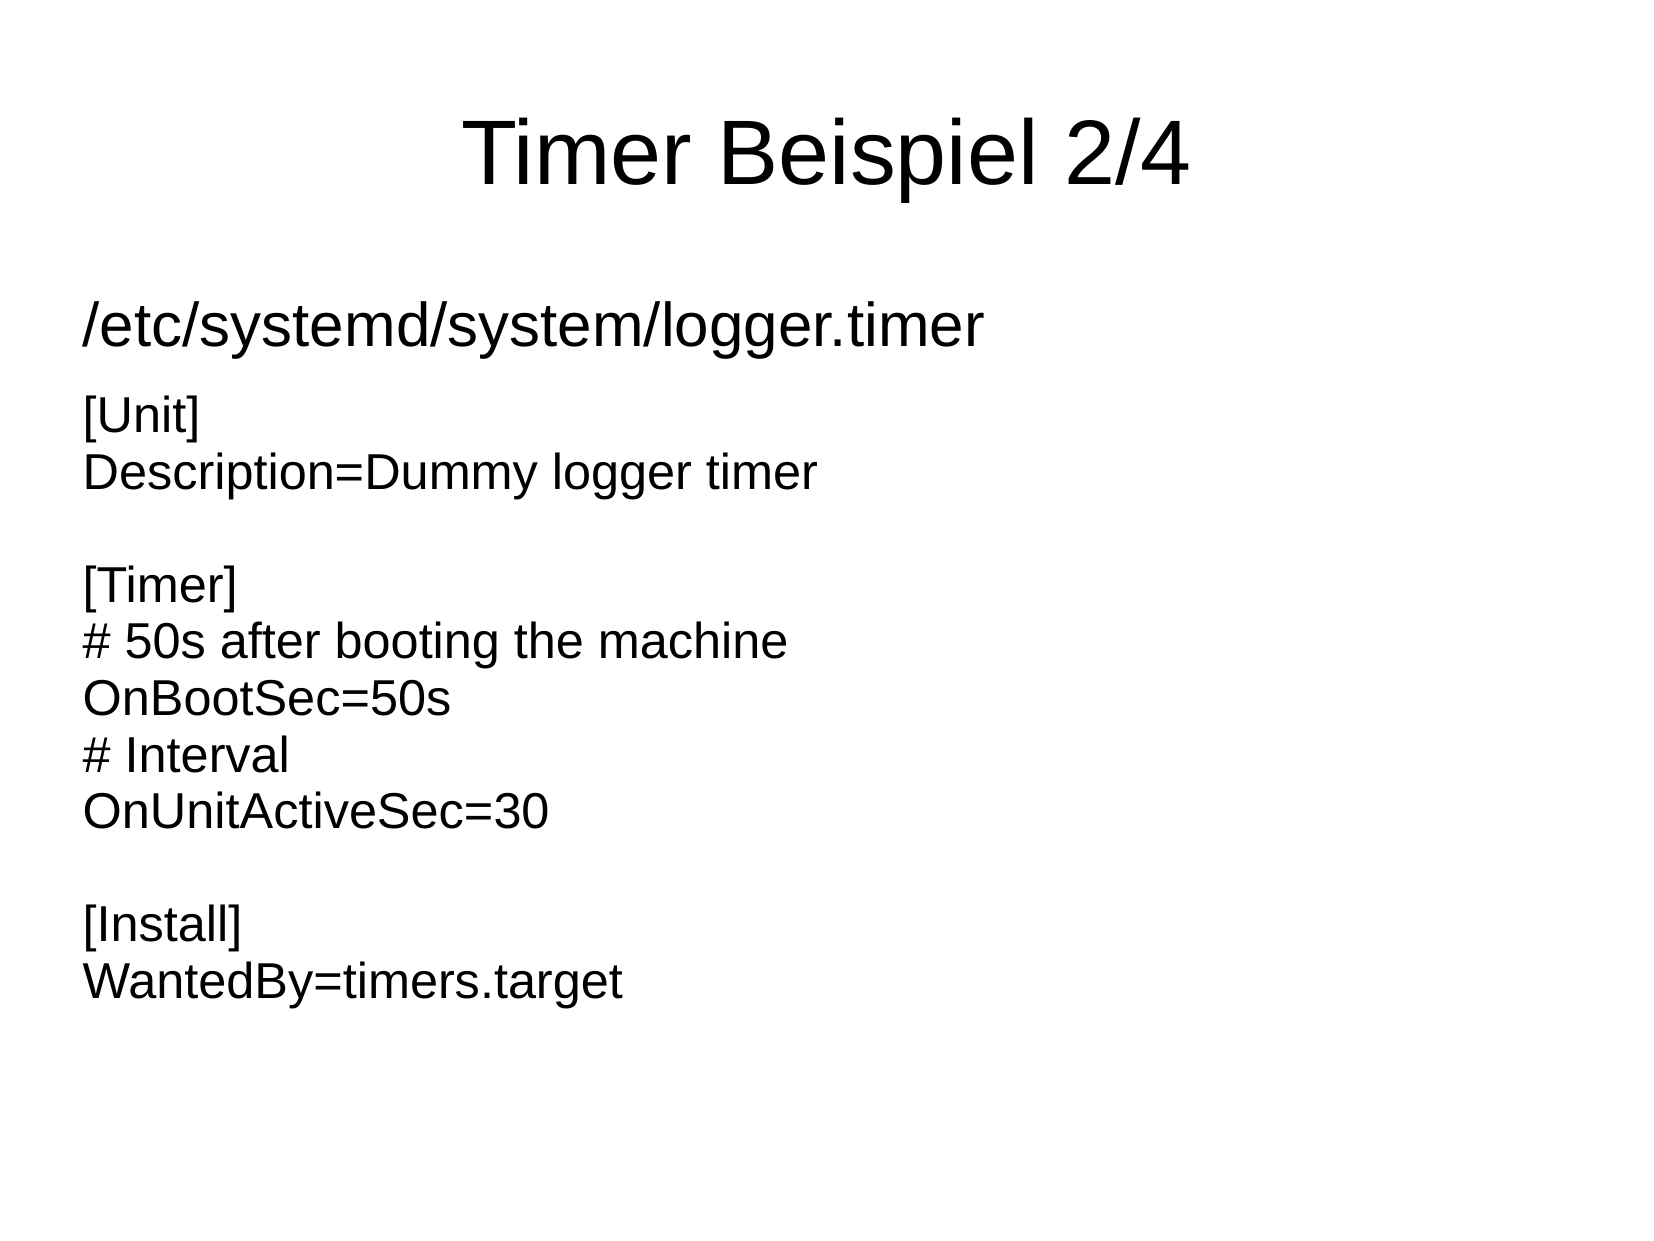

# Timer Beispiel 2/4
/etc/systemd/system/logger.timer
[Unit]
Description=Dummy logger timer
[Timer]
# 50s after booting the machine
OnBootSec=50s
# Interval
OnUnitActiveSec=30
[Install]
WantedBy=timers.target